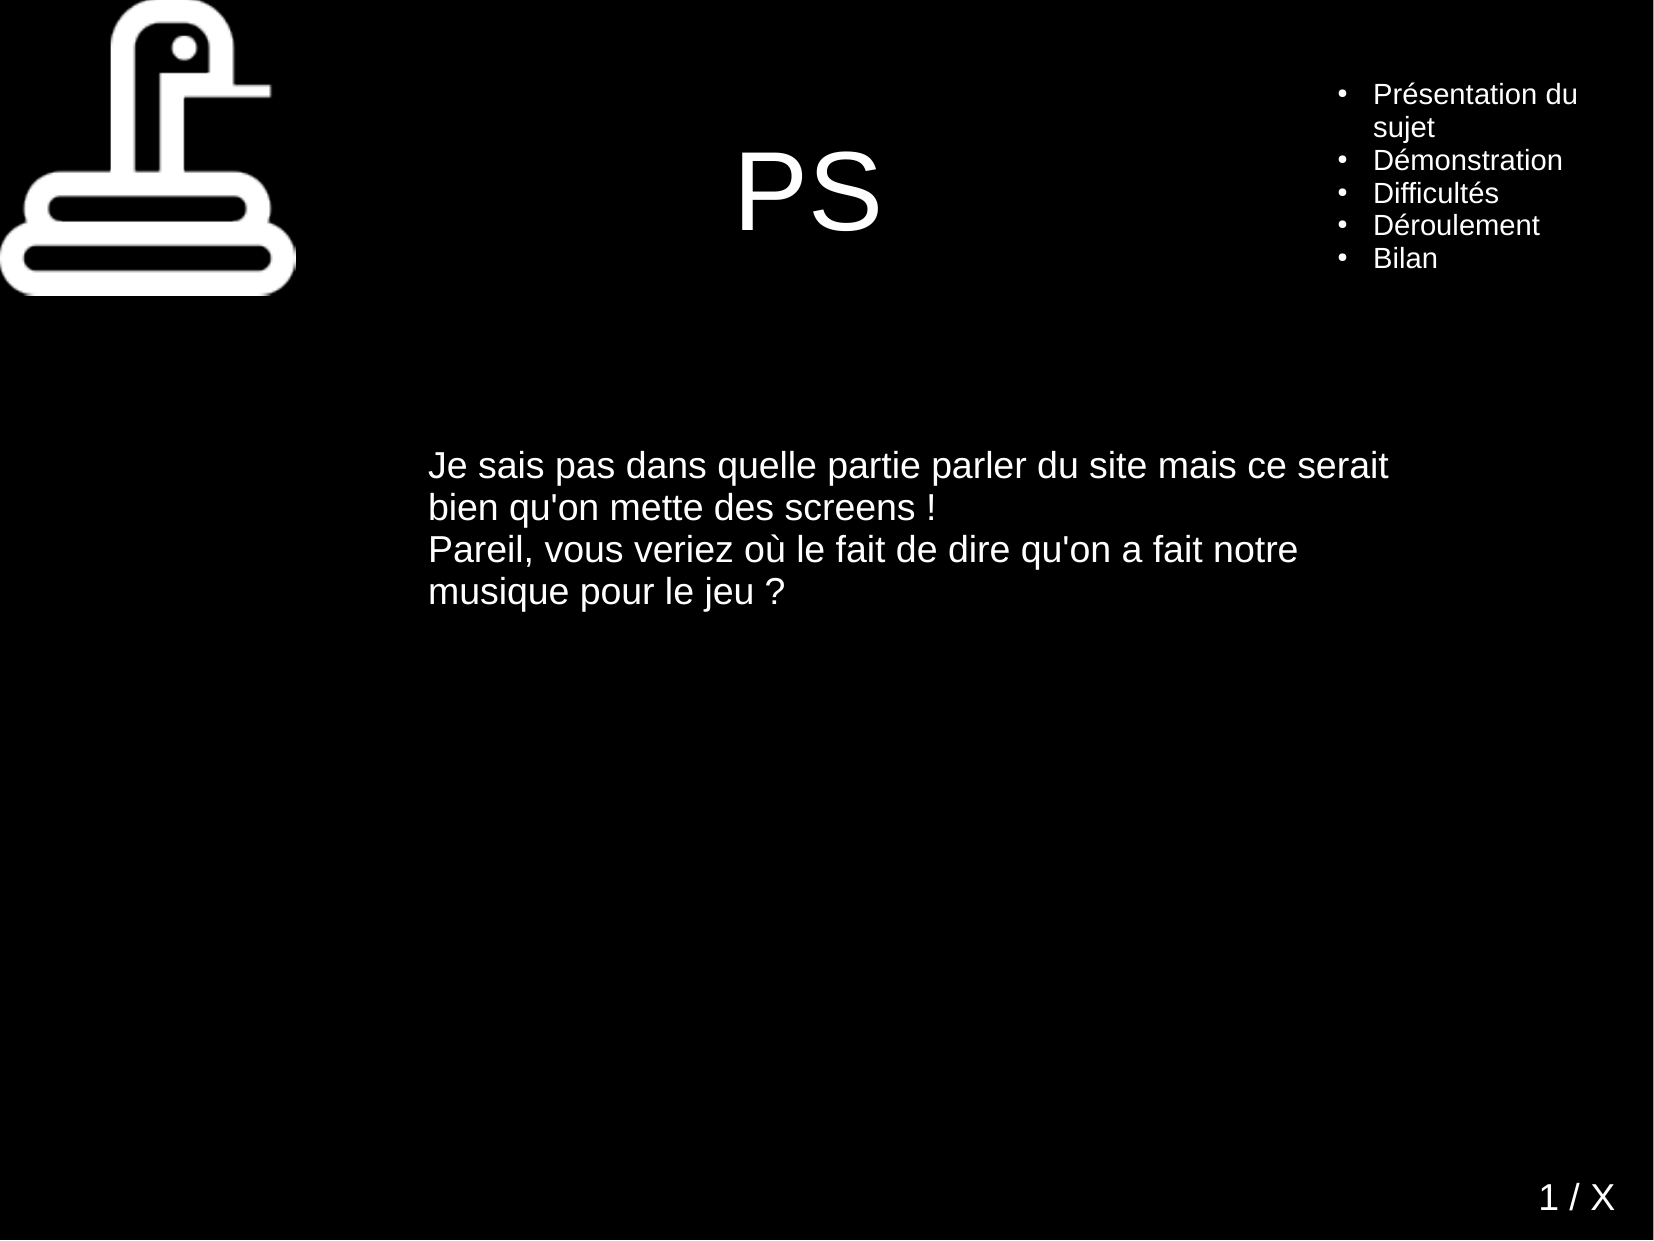

Présentation du sujet
Démonstration
Difficultés
Déroulement
Bilan
# PS
Je sais pas dans quelle partie parler du site mais ce serait bien qu'on mette des screens !
Pareil, vous veriez où le fait de dire qu'on a fait notre musique pour le jeu ?
1 / X